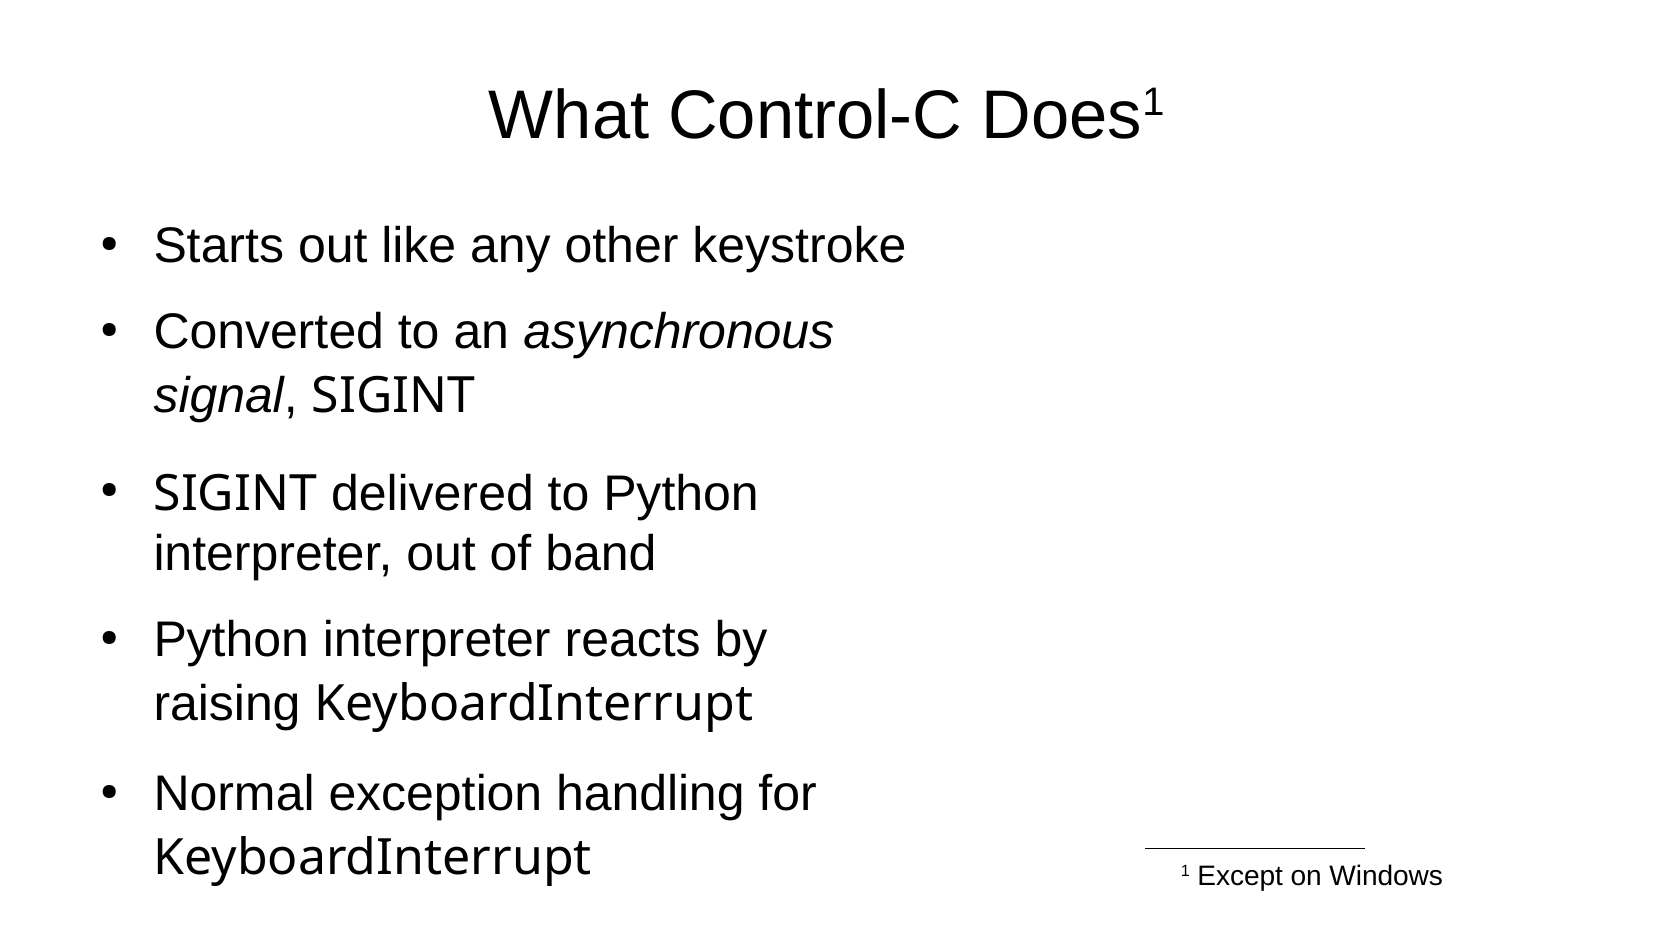

What Control-C Does1
# Starts out like any other keystroke
Converted to an asynchronous signal, SIGINT
SIGINT delivered to Python interpreter, out of band
Python interpreter reacts by raising KeyboardInterrupt
Normal exception handling for KeyboardInterrupt
1 Except on Windows